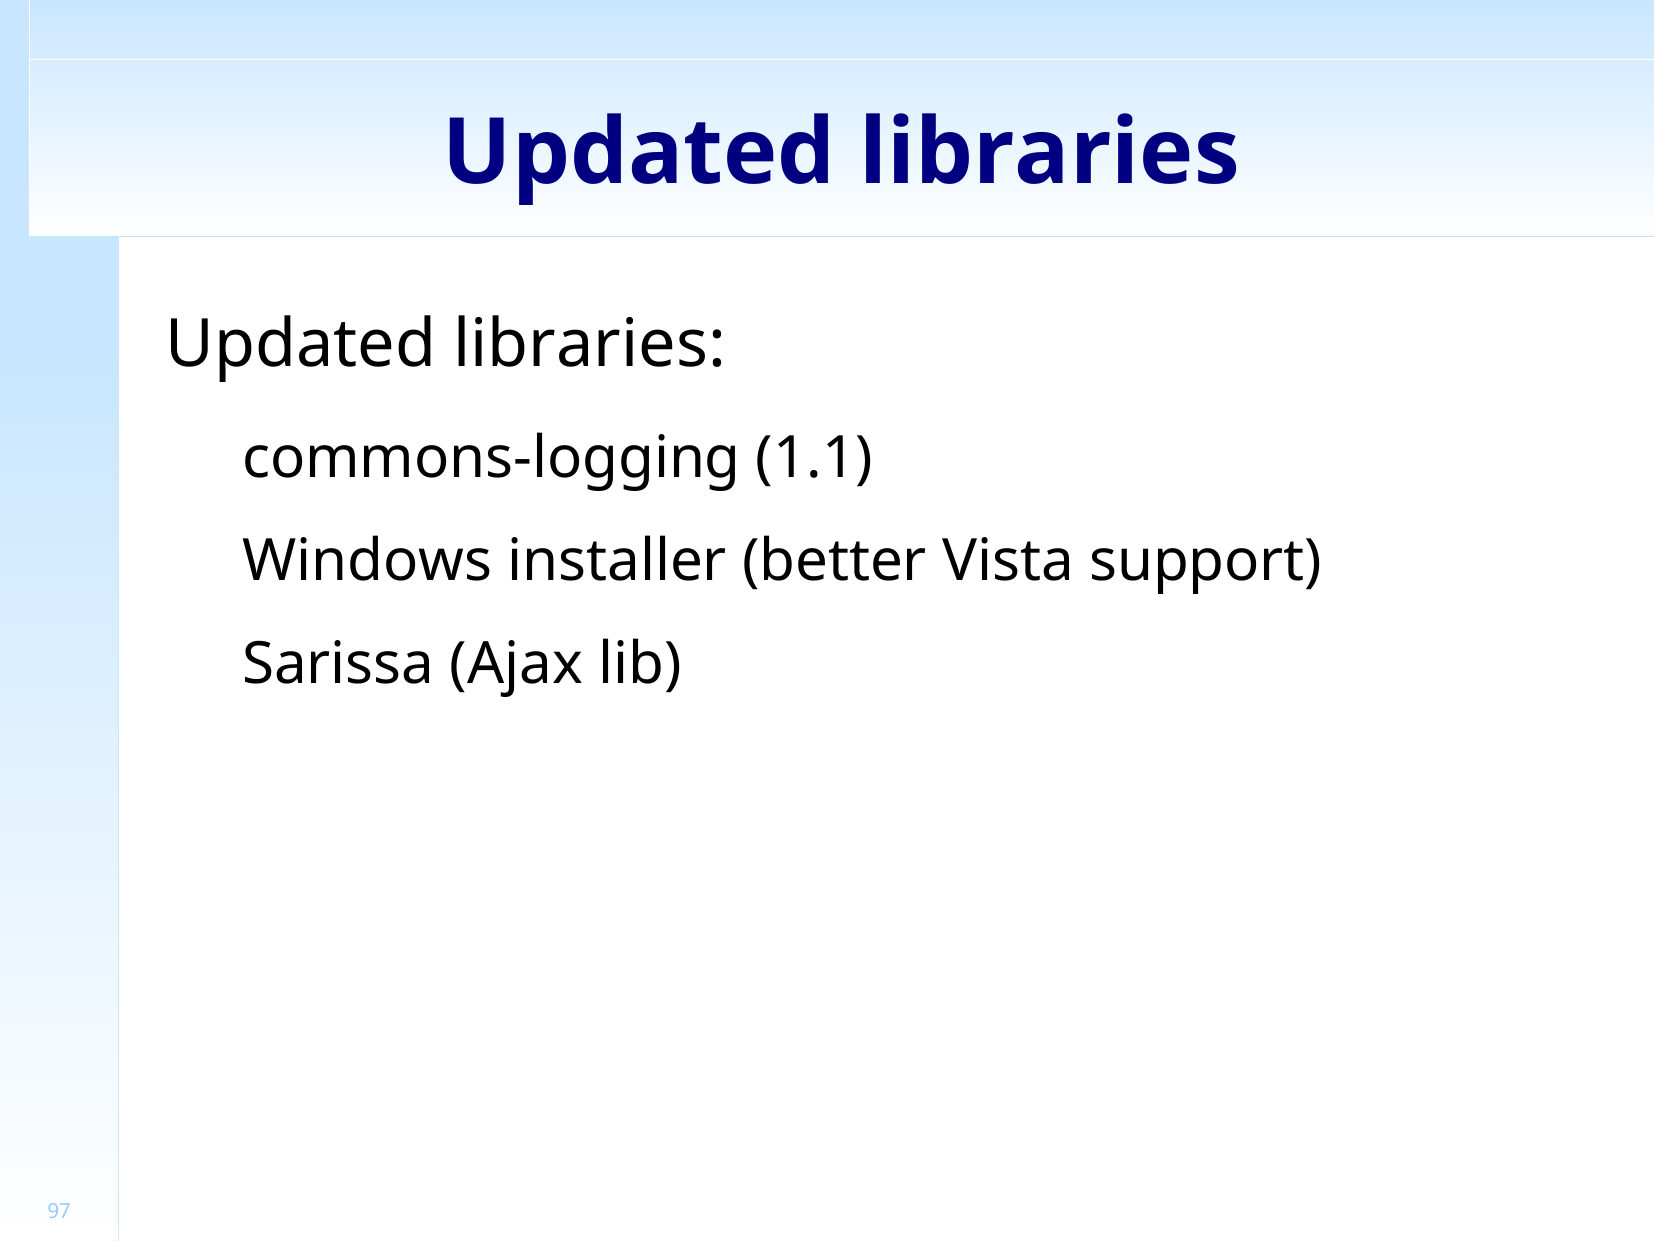

# Updated libraries
Updated libraries:
commons-logging (1.1)
Windows installer (better Vista support)
Sarissa (Ajax lib)